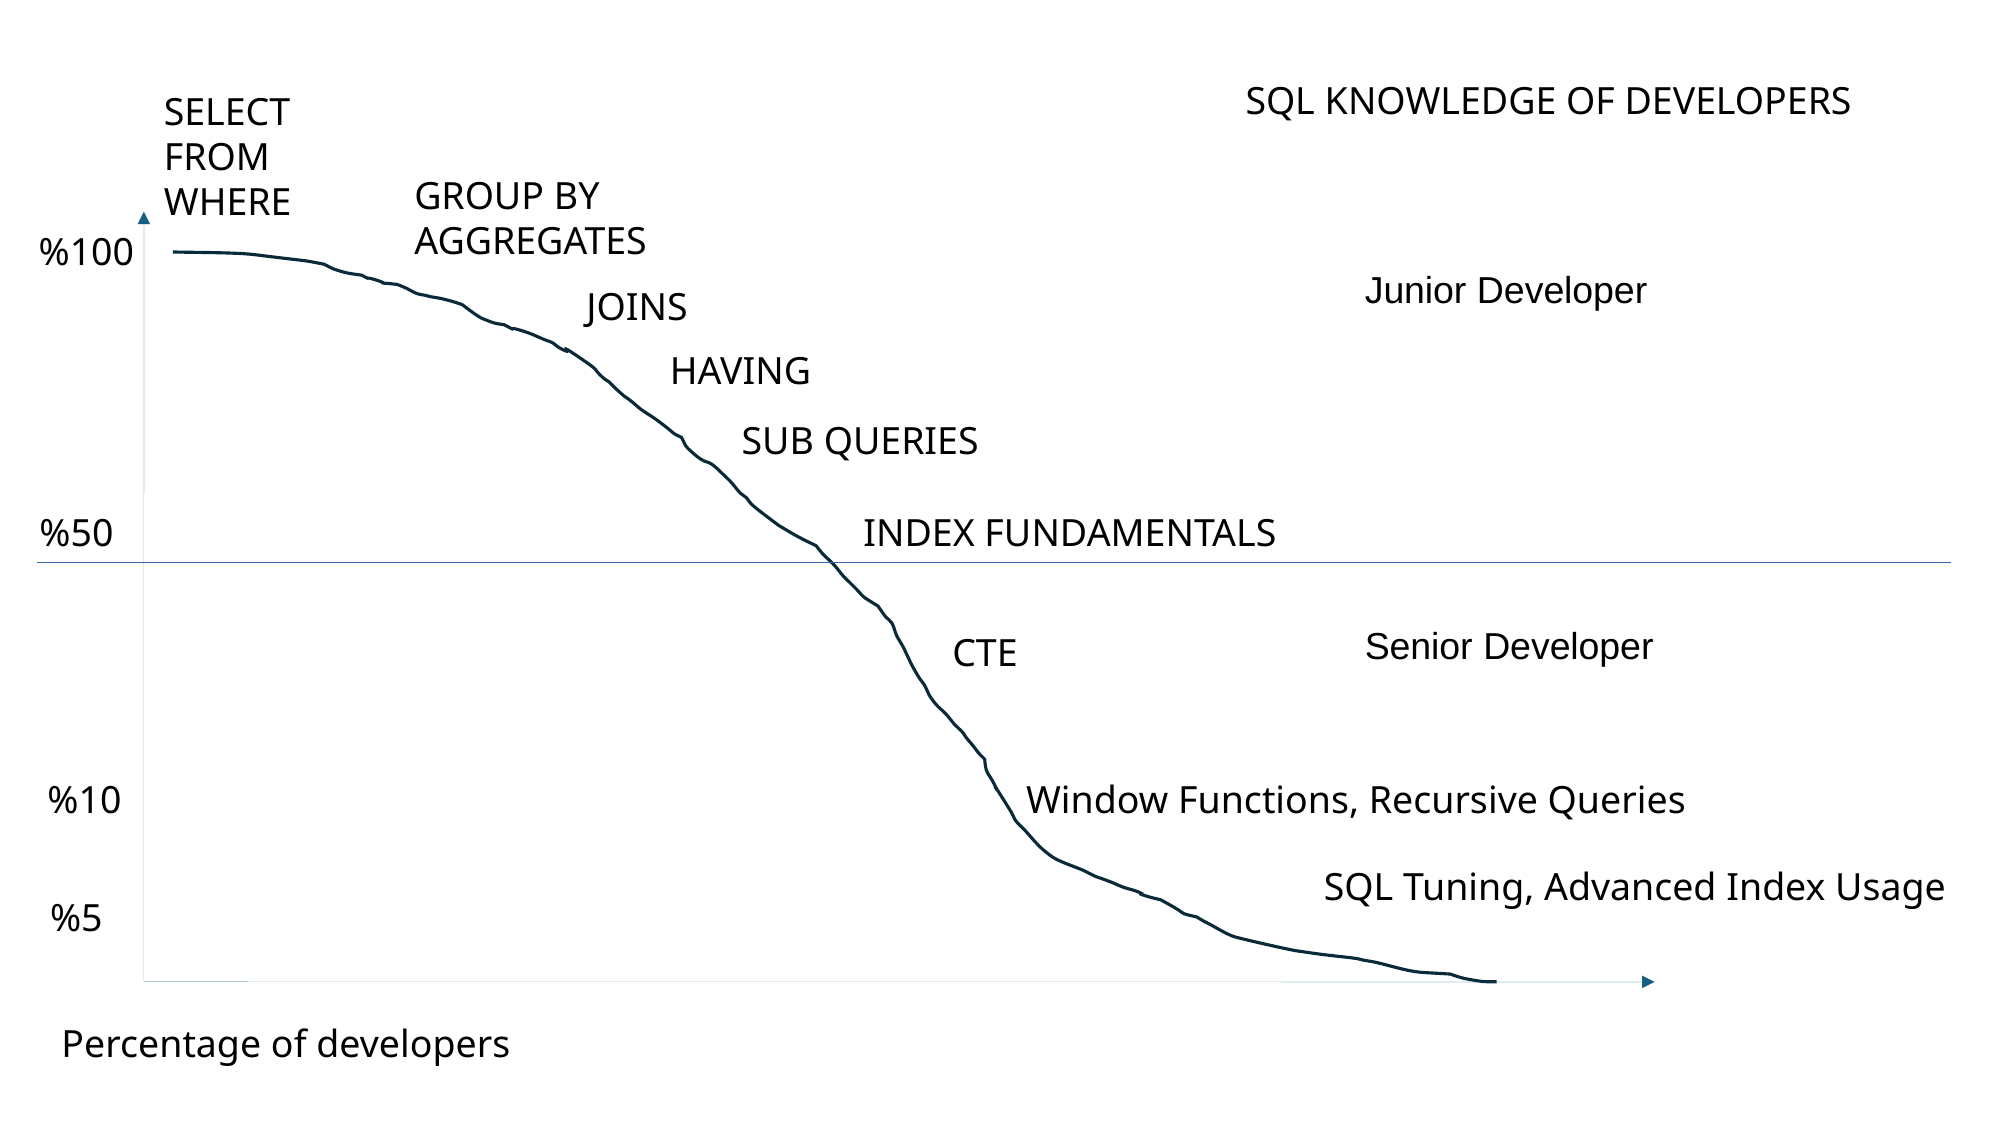

SQL KNOWLEDGE OF DEVELOPERS
SELECT
FROM
WHERE
GROUP BY
AGGREGATES
%100
Junior Developer
JOINS
HAVING
SUB QUERIES
%50
INDEX FUNDAMENTALS
Senior Developer
CTE
%10
Window Functions, Recursive Queries
SQL Tuning, Advanced Index Usage
%5
Percentage of developers